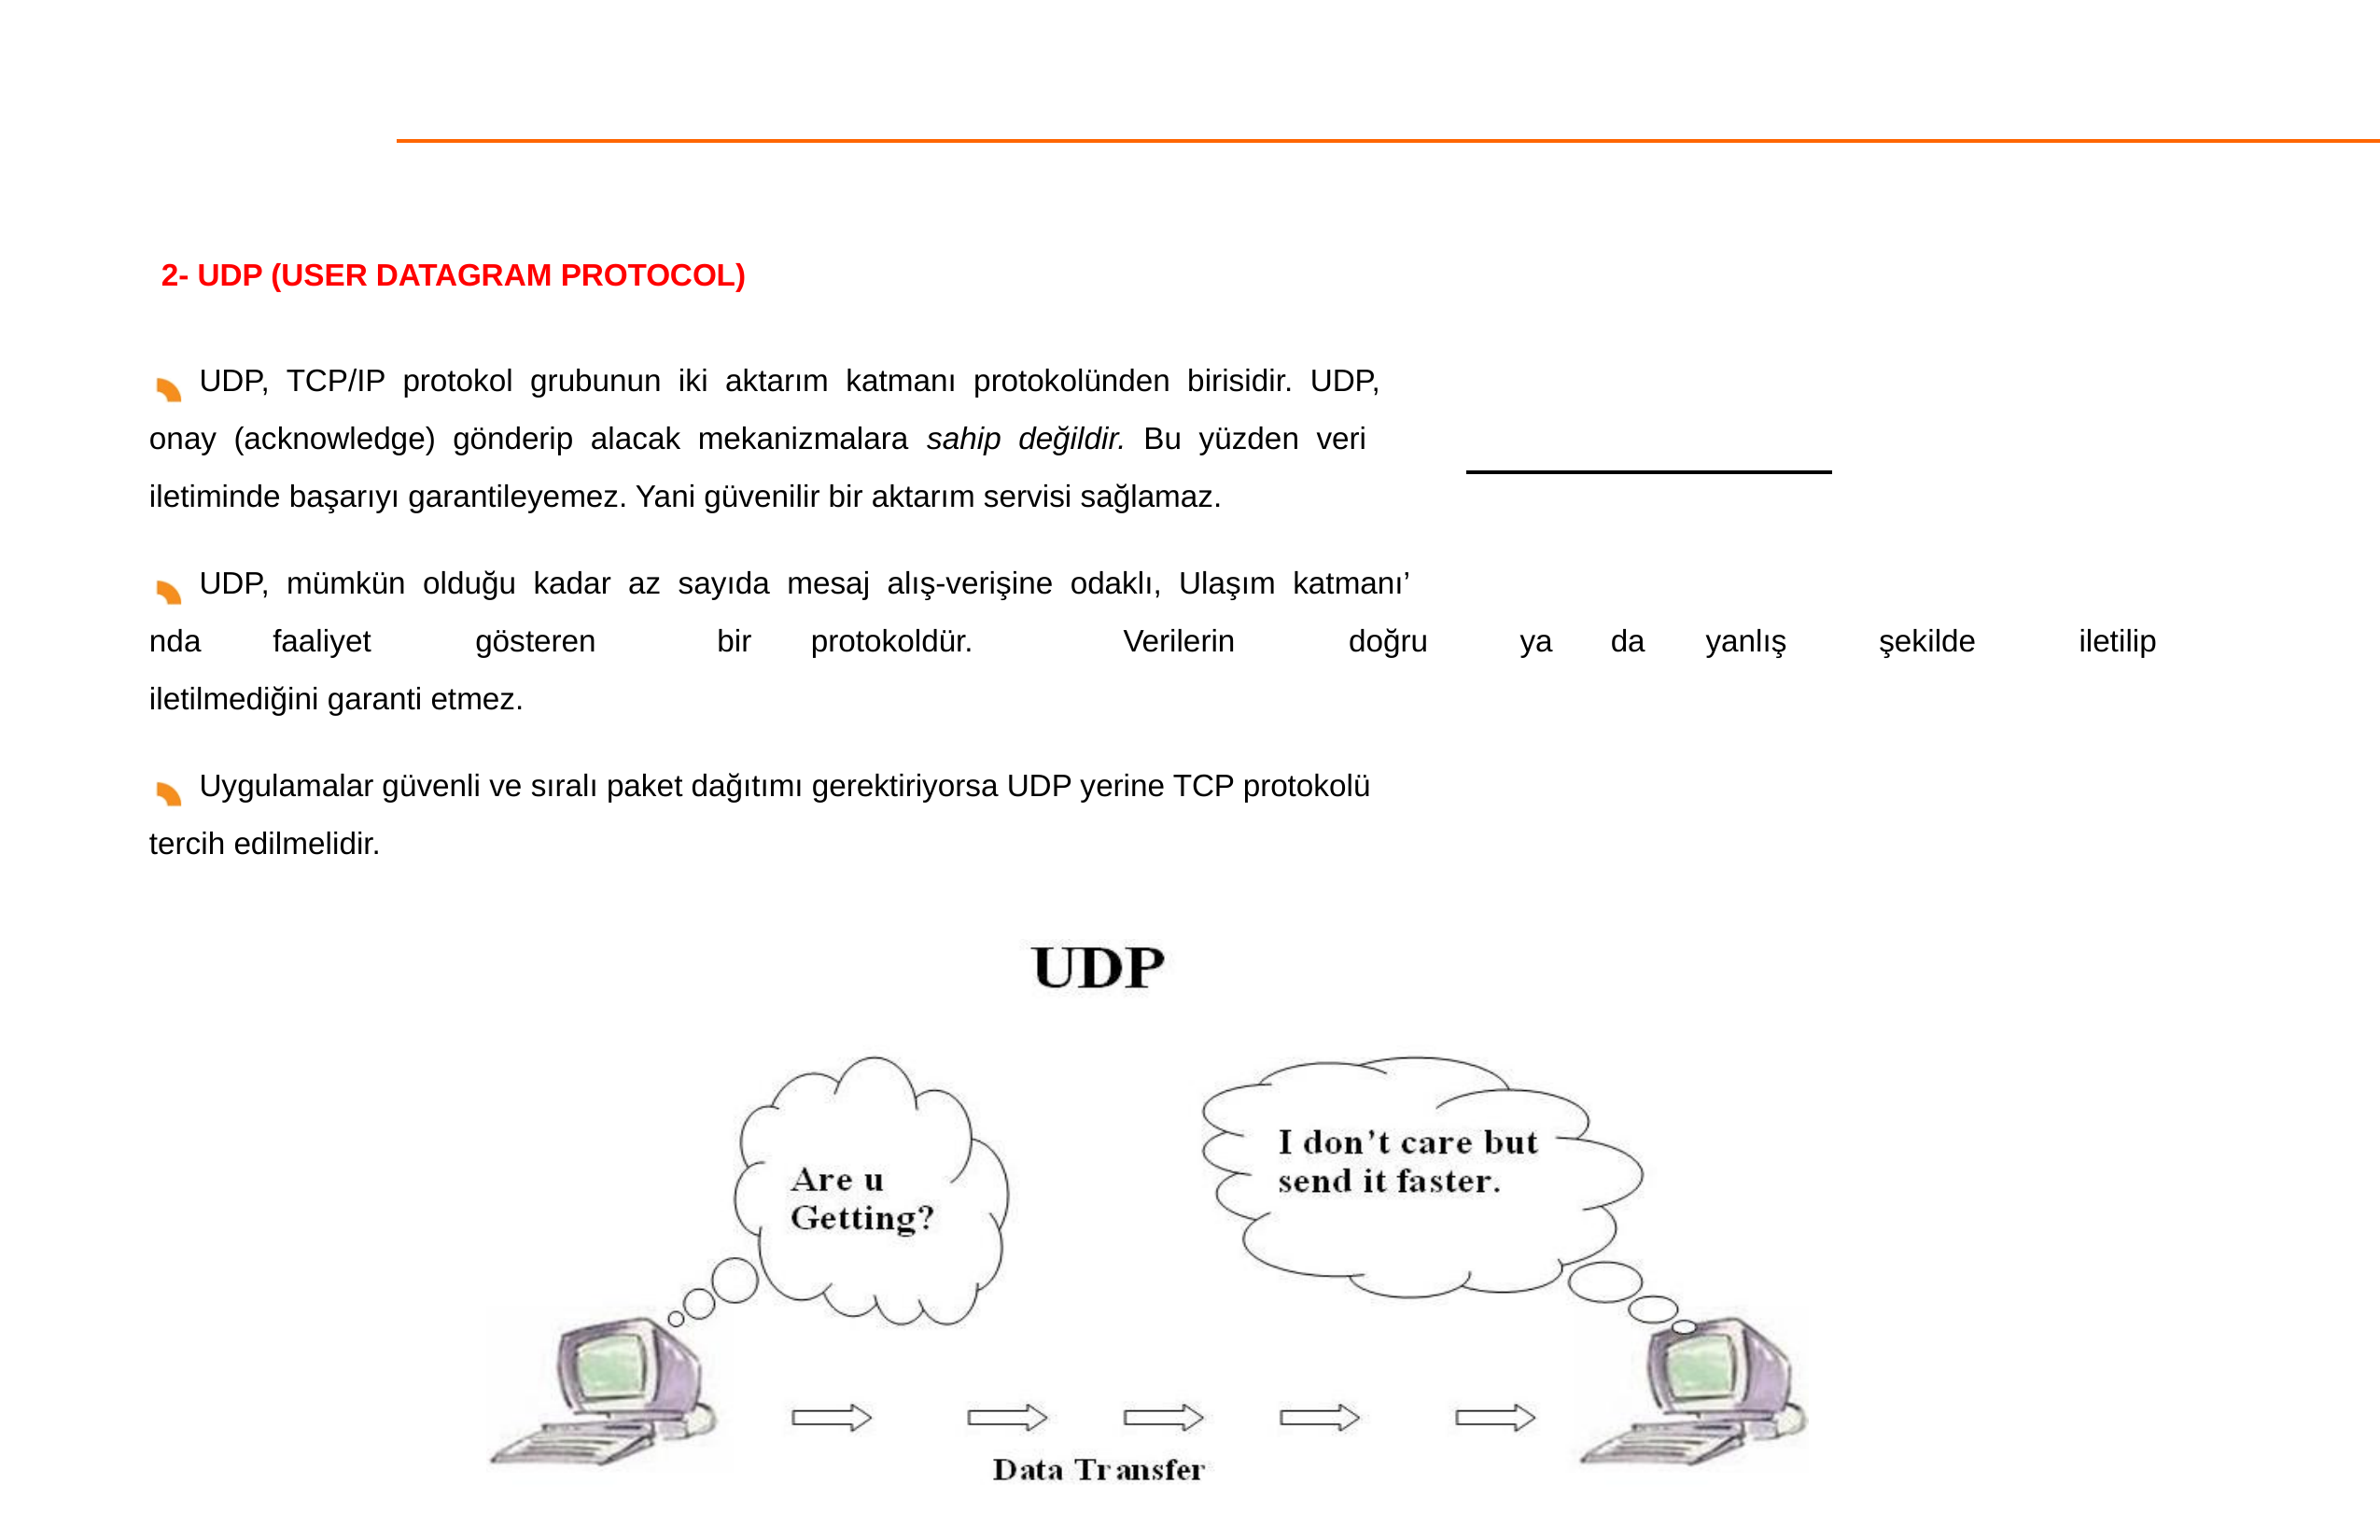

2- UDP (USER DATAGRAM PROTOCOL)
 UDP, TCP/IP protokol grubunun iki aktarım katmanı protokolünden birisidir. UDP,
onay (acknowledge) gönderip alacak mekanizmalara sahip değildir. Bu yüzden veri
iletiminde başarıyı garantileyemez. Yani güvenilir bir aktarım servisi sağlamaz.
 UDP, mümkün olduğu kadar az sayıda mesaj alış-verişine odaklı, Ulaşım katmanı’
nda
faaliyet
gösteren
bir
protokoldür.
Verilerin
doğru
ya
da
yanlış
şekilde
iletilip
iletilmediğini garanti etmez.
 Uygulamalar güvenli ve sıralı paket dağıtımı gerektiriyorsa UDP yerine TCP protokolü
tercih edilmelidir.